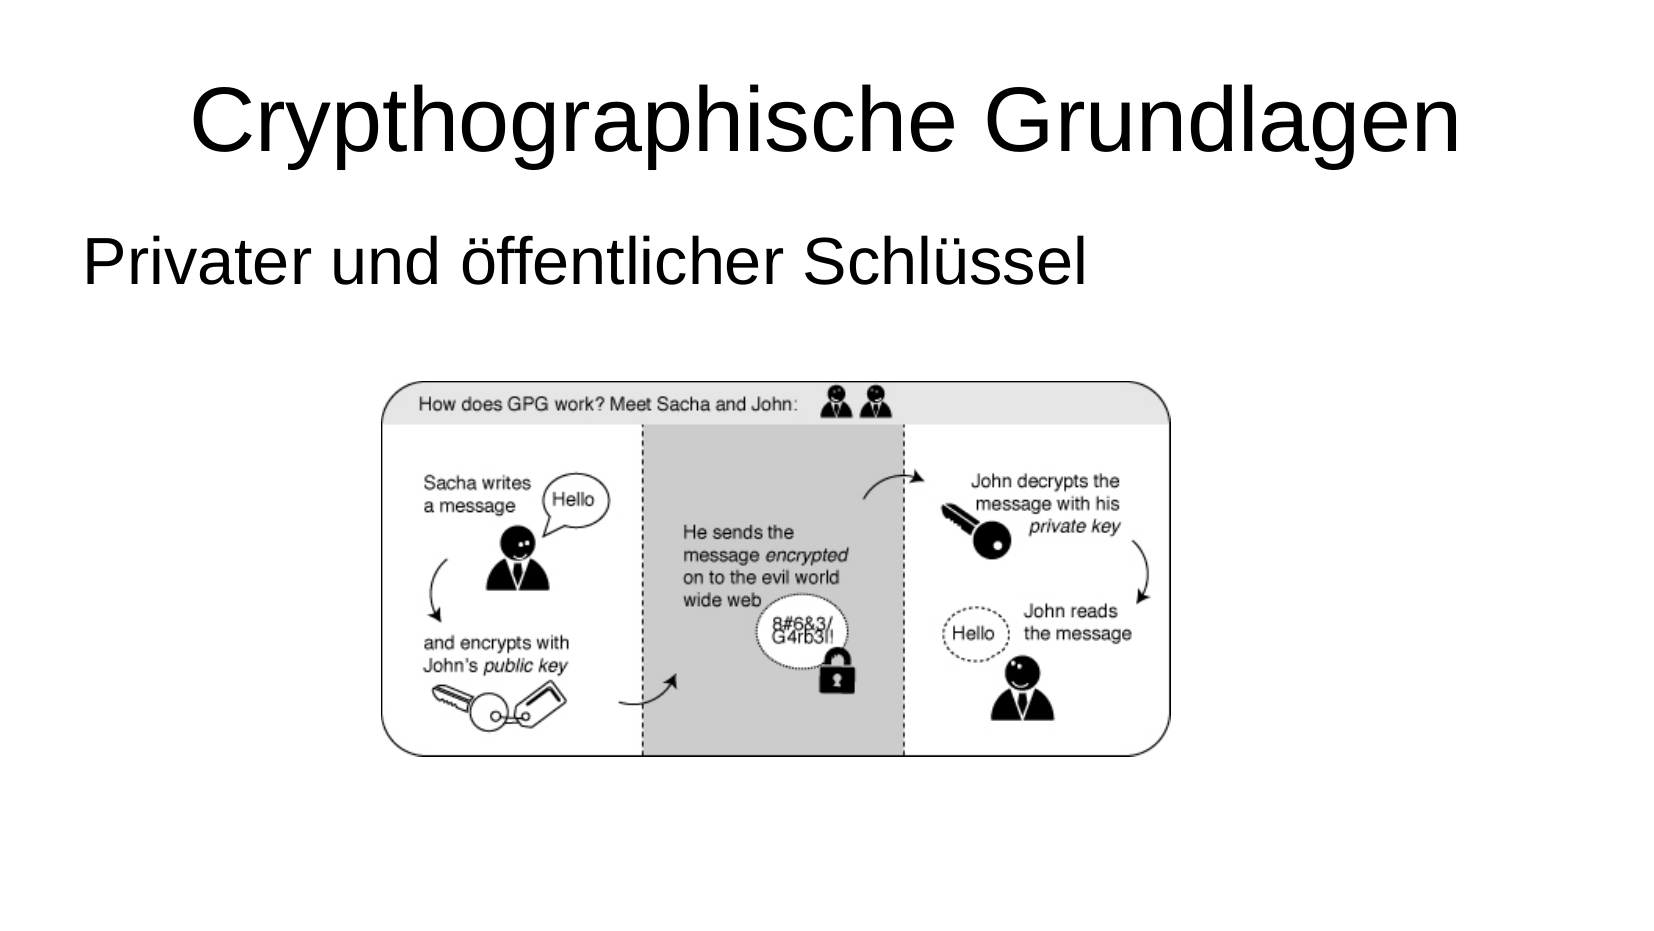

# Crypthographische Grundlagen
Privater und öffentlicher Schlüssel